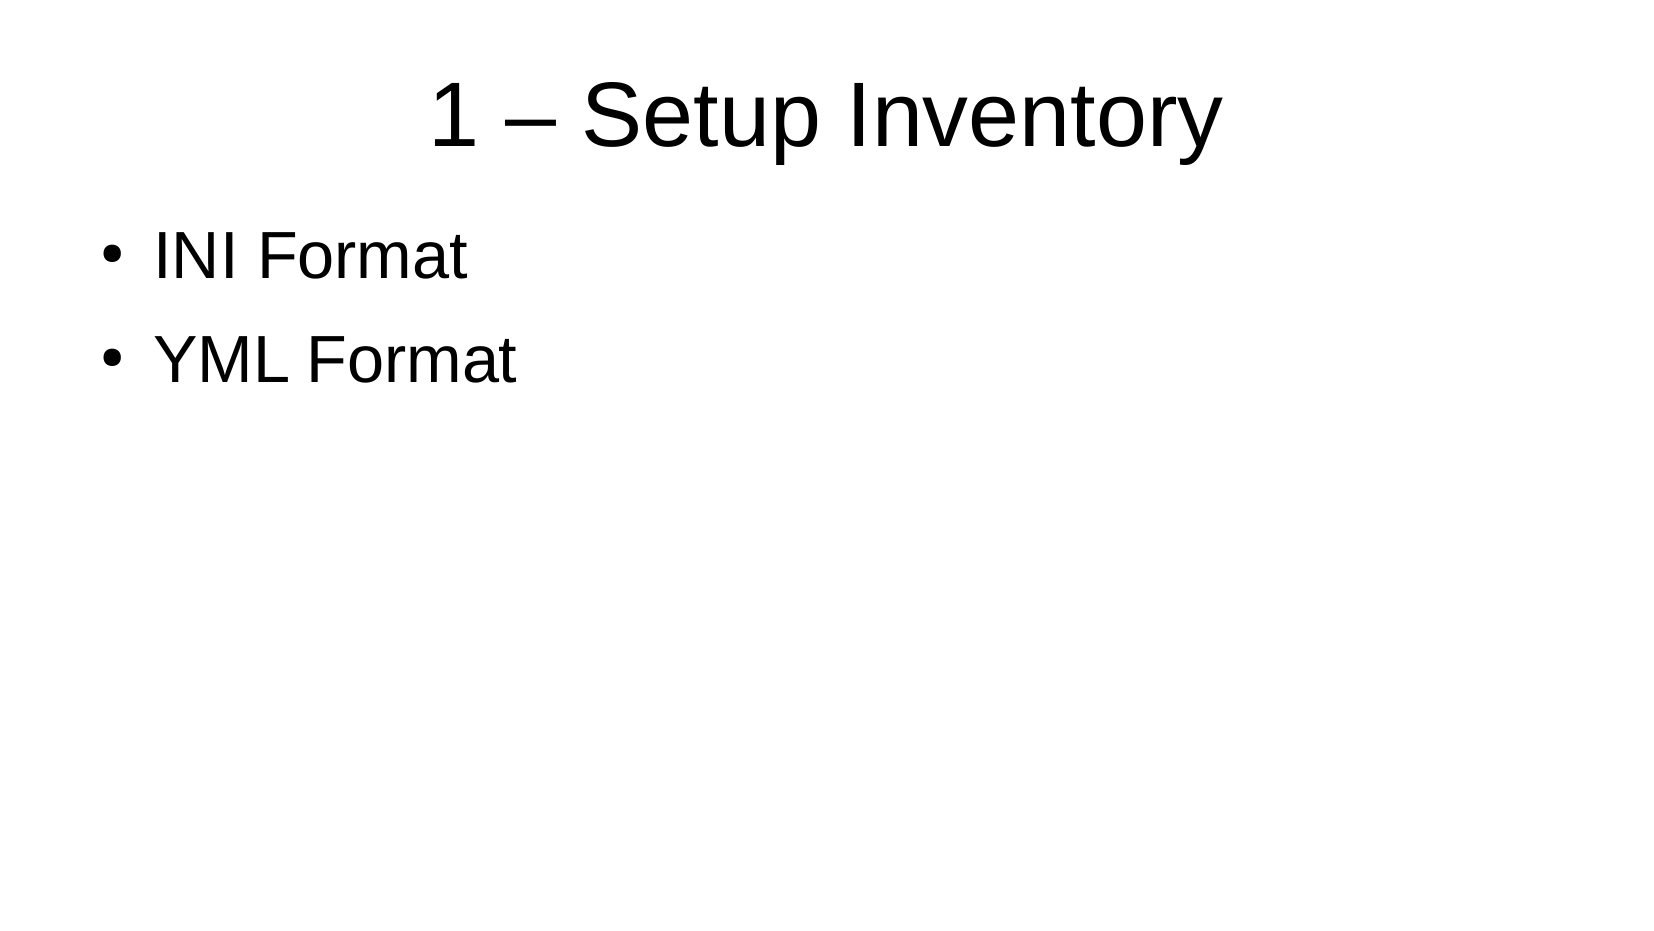

# 1 – Setup Inventory
INI Format
YML Format